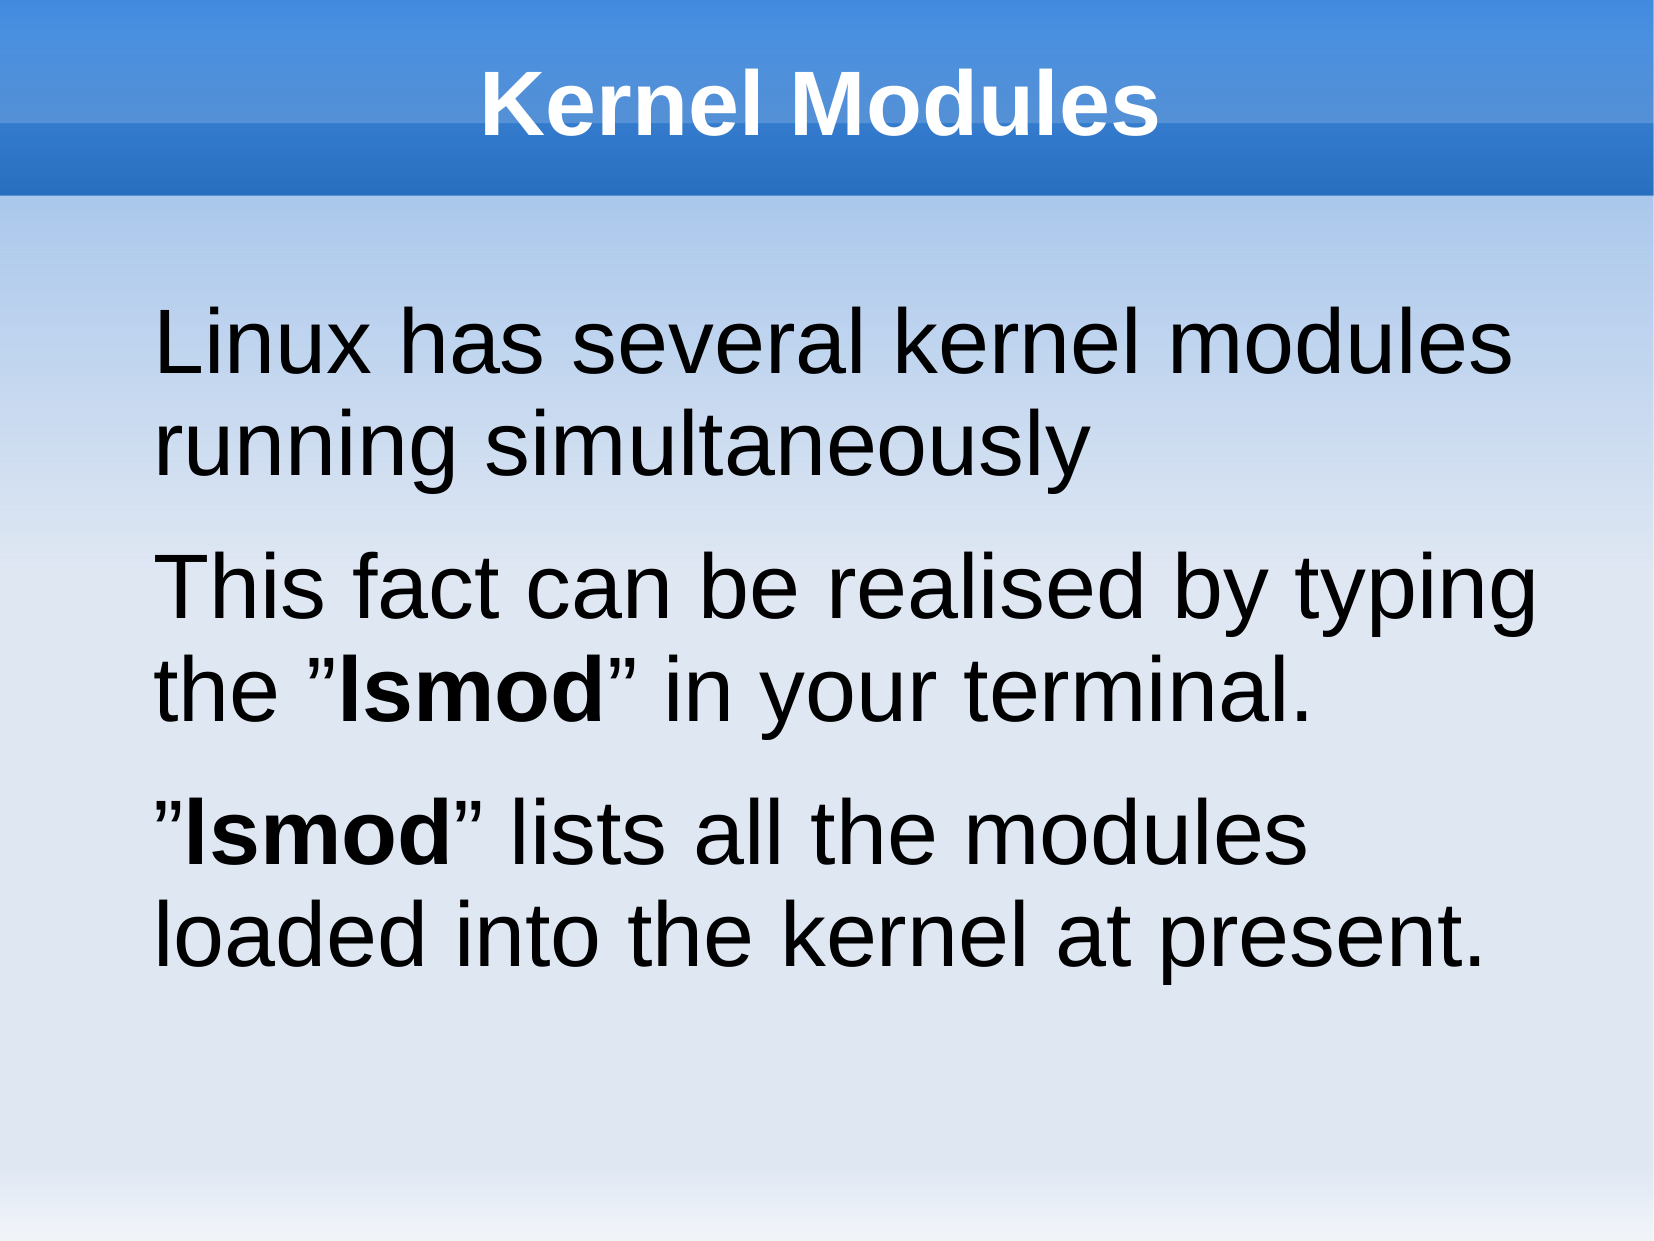

# Kernel Modules
Linux has several kernel modules running simultaneously
This fact can be realised by typing the ”lsmod” in your terminal.
”lsmod” lists all the modules loaded into the kernel at present.